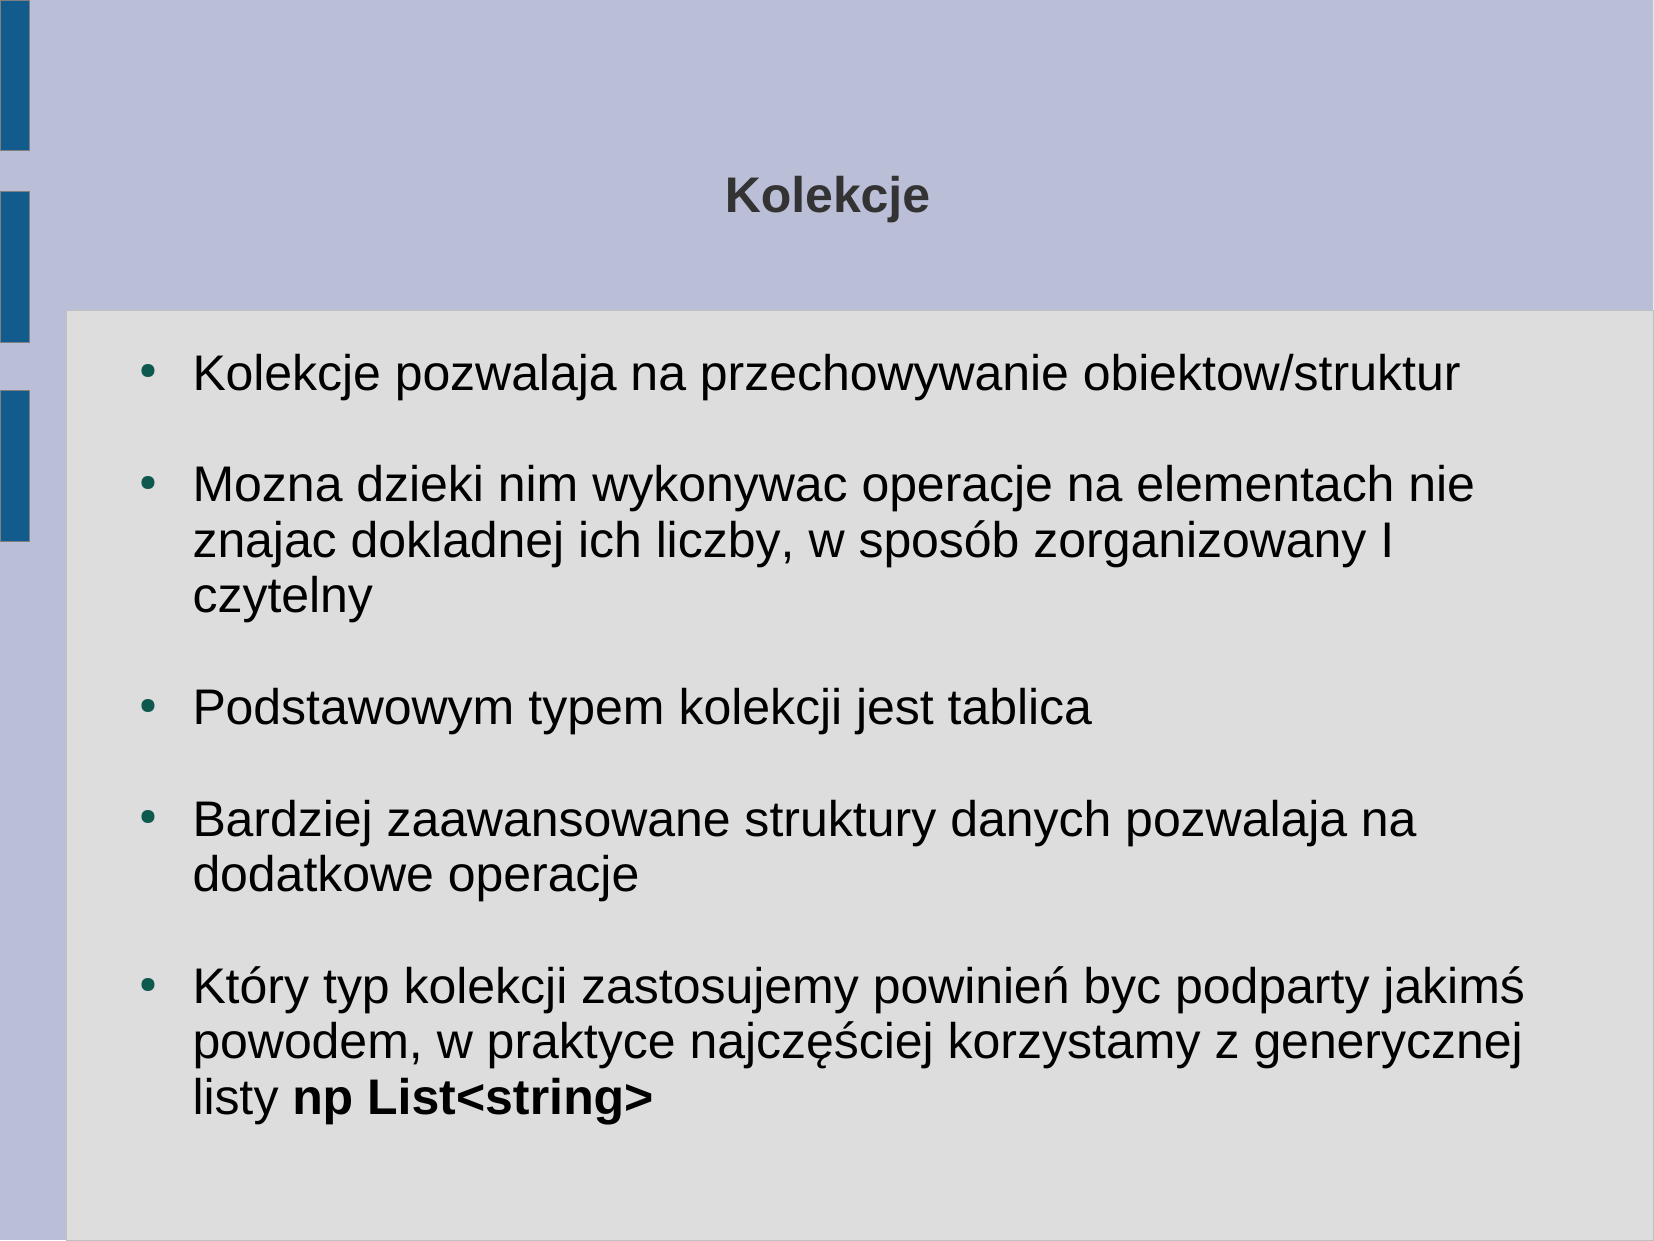

# Kolekcje
Kolekcje pozwalaja na przechowywanie obiektow/struktur
Mozna dzieki nim wykonywac operacje na elementach nie znajac dokladnej ich liczby, w sposób zorganizowany I czytelny
Podstawowym typem kolekcji jest tablica
Bardziej zaawansowane struktury danych pozwalaja na dodatkowe operacje
Który typ kolekcji zastosujemy powinień byc podparty jakimś powodem, w praktyce najczęściej korzystamy z generycznej listy np List<string>